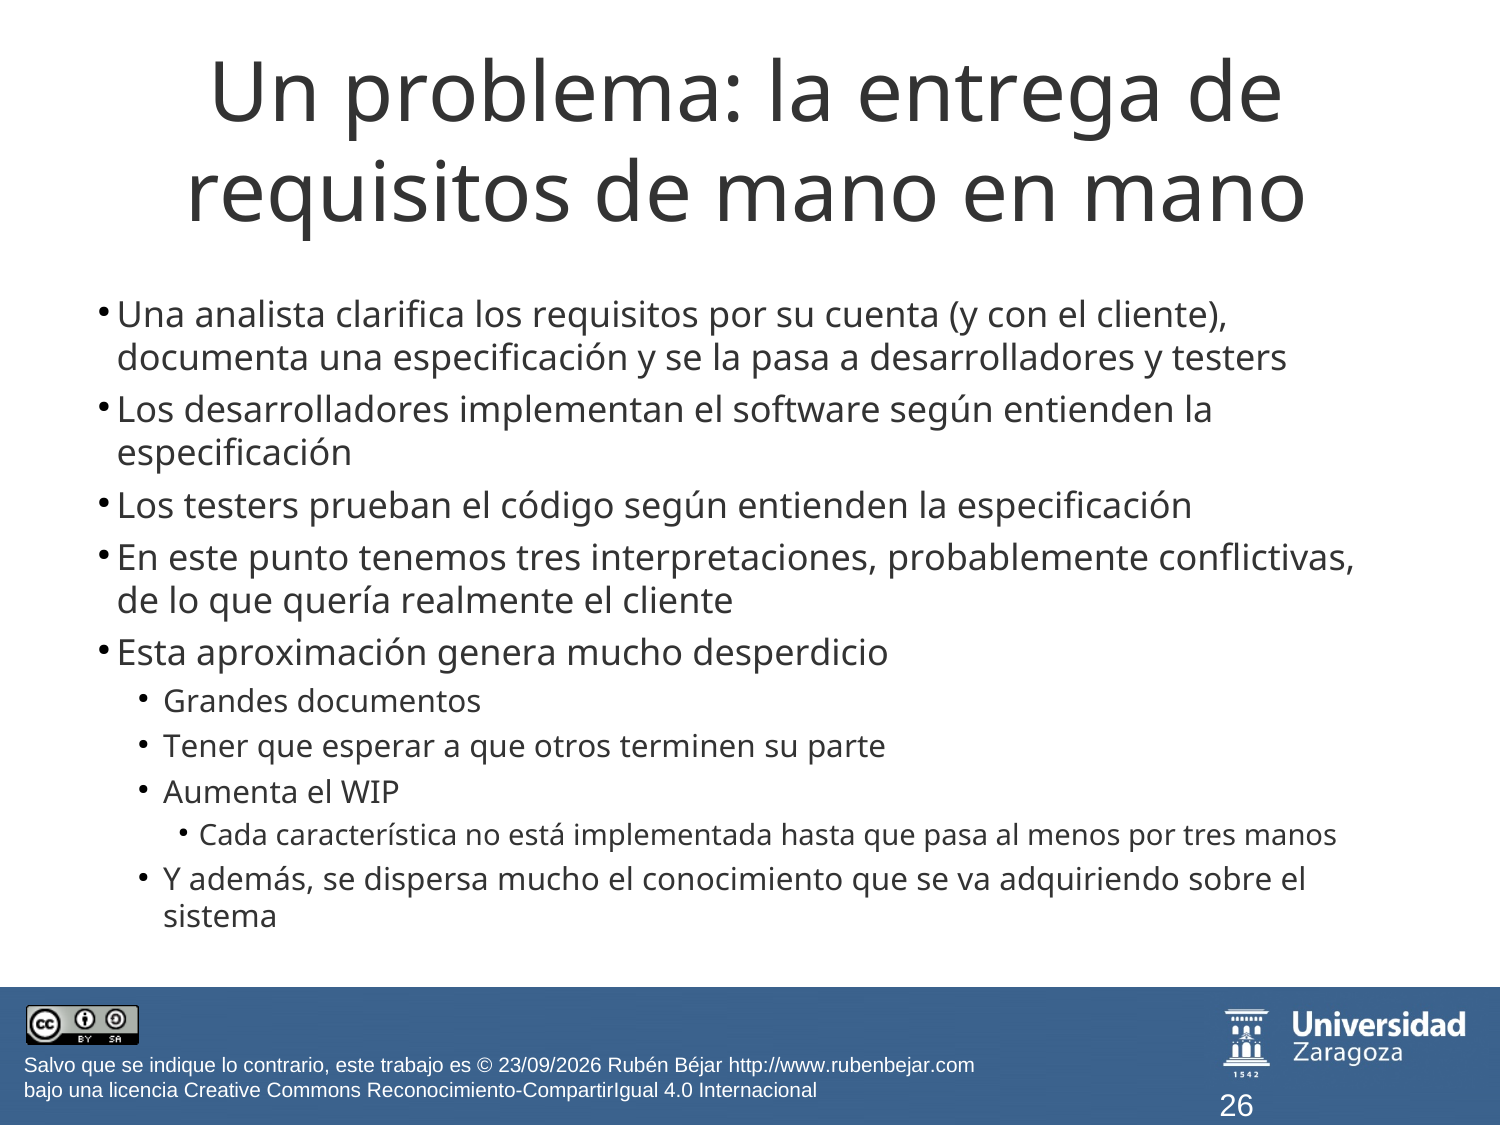

# Un problema: la entrega de requisitos de mano en mano
Una analista clarifica los requisitos por su cuenta (y con el cliente), documenta una especificación y se la pasa a desarrolladores y testers
Los desarrolladores implementan el software según entienden la especificación
Los testers prueban el código según entienden la especificación
En este punto tenemos tres interpretaciones, probablemente conflictivas, de lo que quería realmente el cliente
Esta aproximación genera mucho desperdicio
Grandes documentos
Tener que esperar a que otros terminen su parte
Aumenta el WIP
Cada característica no está implementada hasta que pasa al menos por tres manos
Y además, se dispersa mucho el conocimiento que se va adquiriendo sobre el sistema